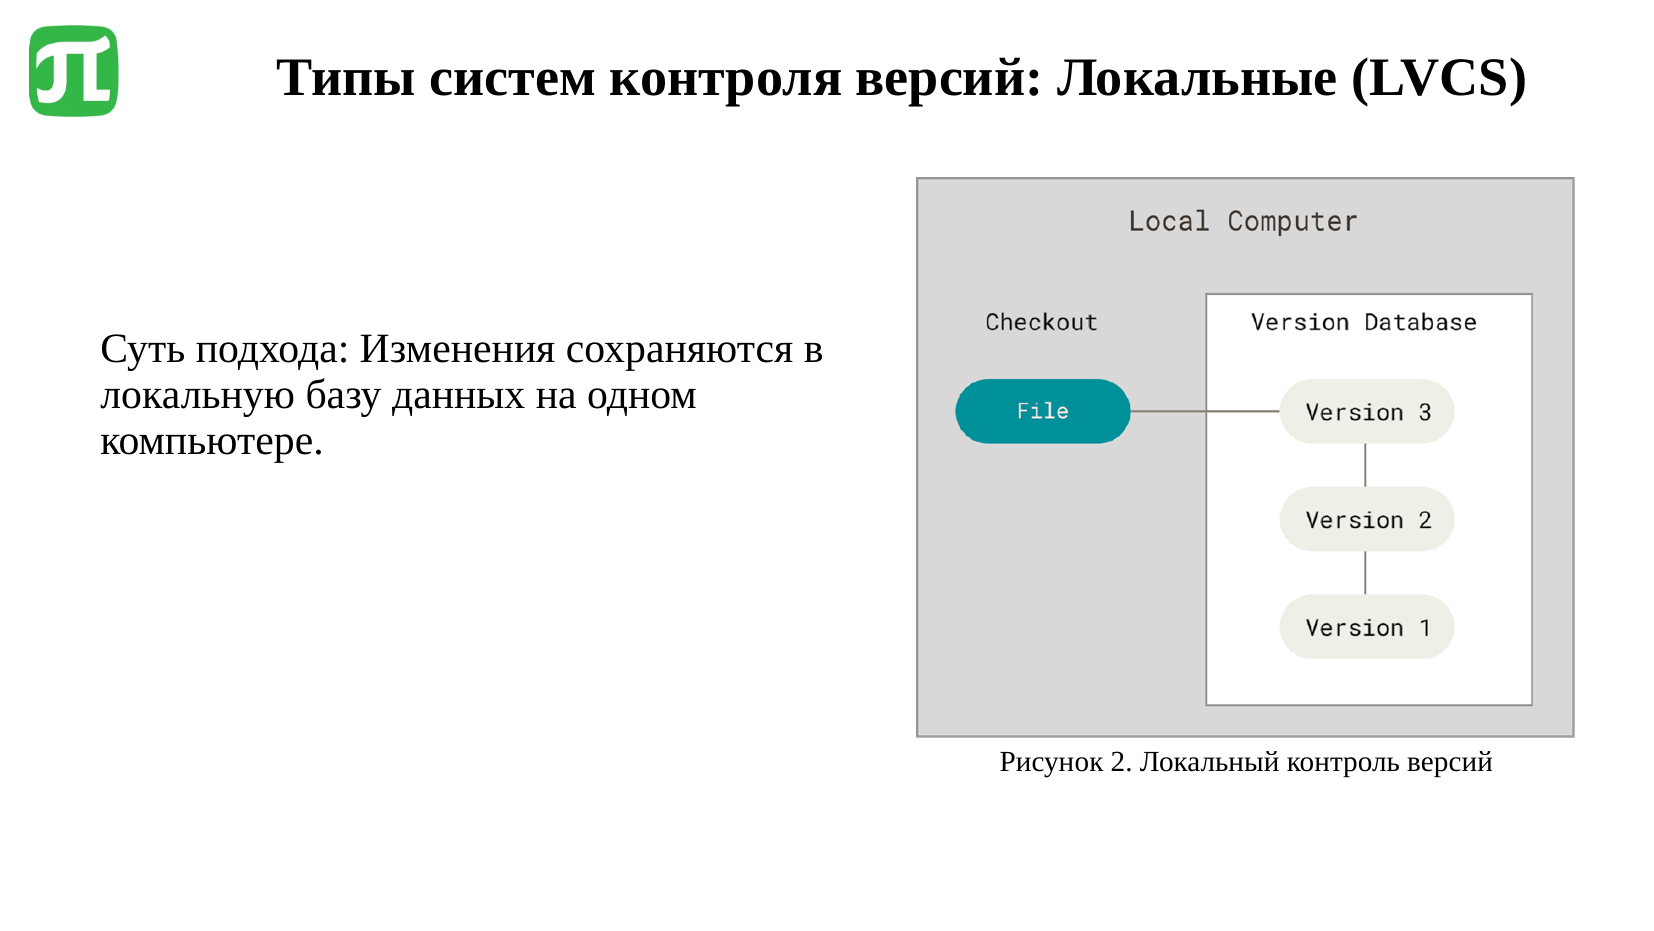

# Типы систем контроля версий: Локальные (LVCS)
Суть подхода: Изменения сохраняются в локальную базу данных на одном компьютере.
Рисунок 2. Локальный контроль версий